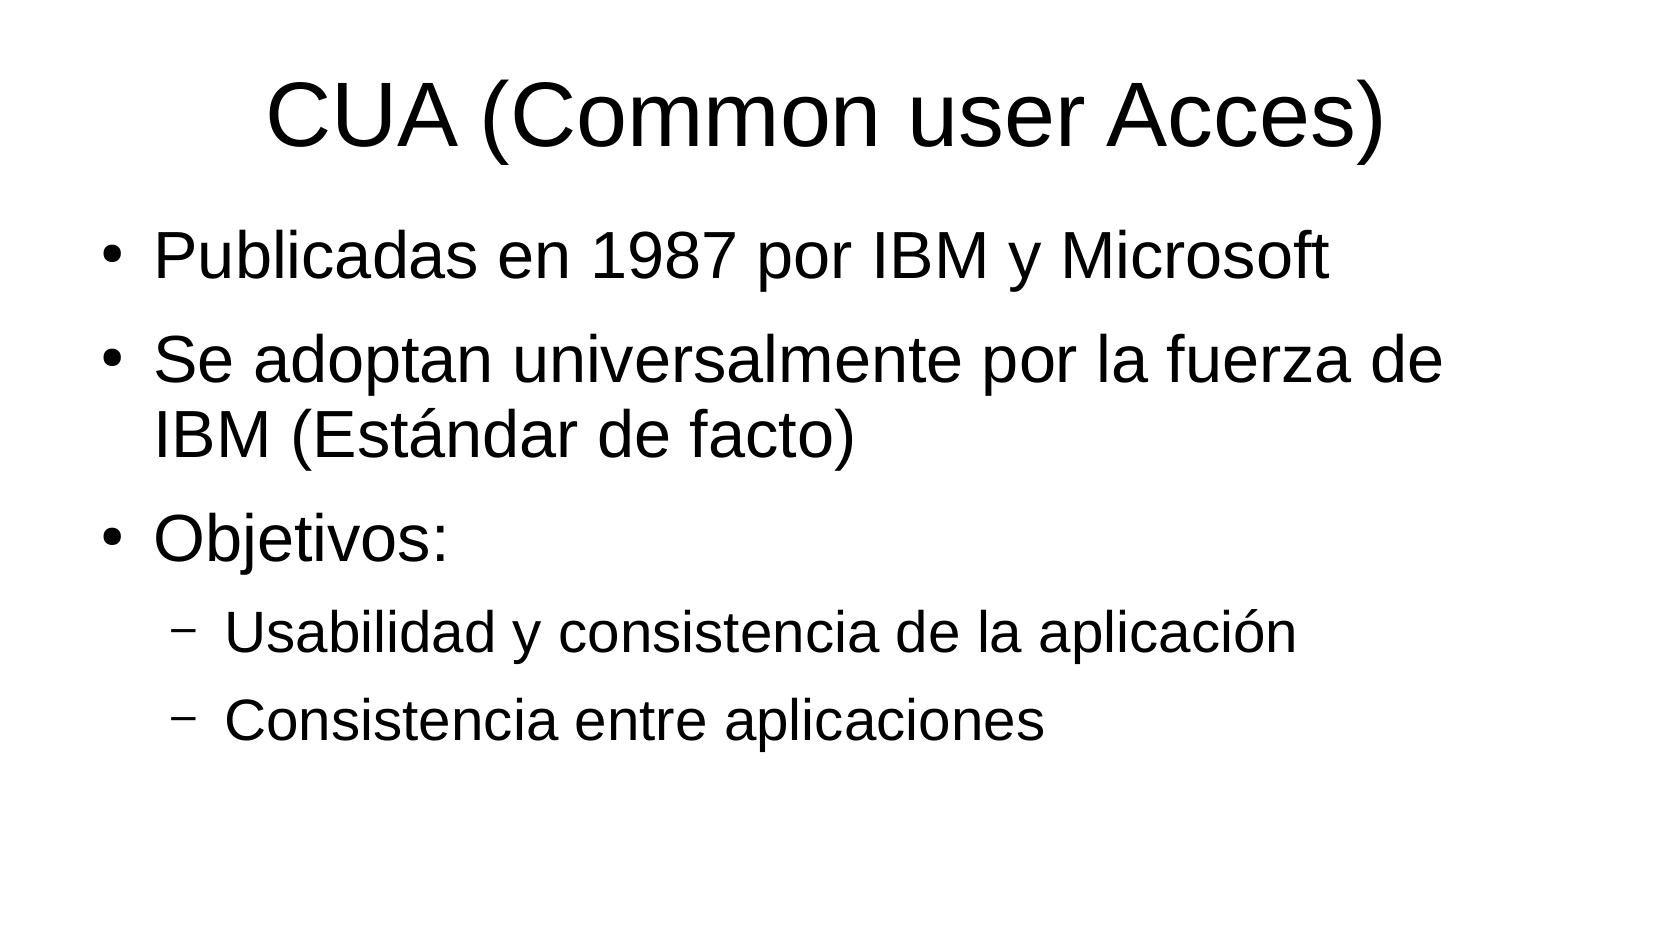

# CUA (Common user Acces)
Publicadas en 1987 por IBM y Microsoft
Se adoptan universalmente por la fuerza de IBM (Estándar de facto)
Objetivos:
Usabilidad y consistencia de la aplicación
Consistencia entre aplicaciones